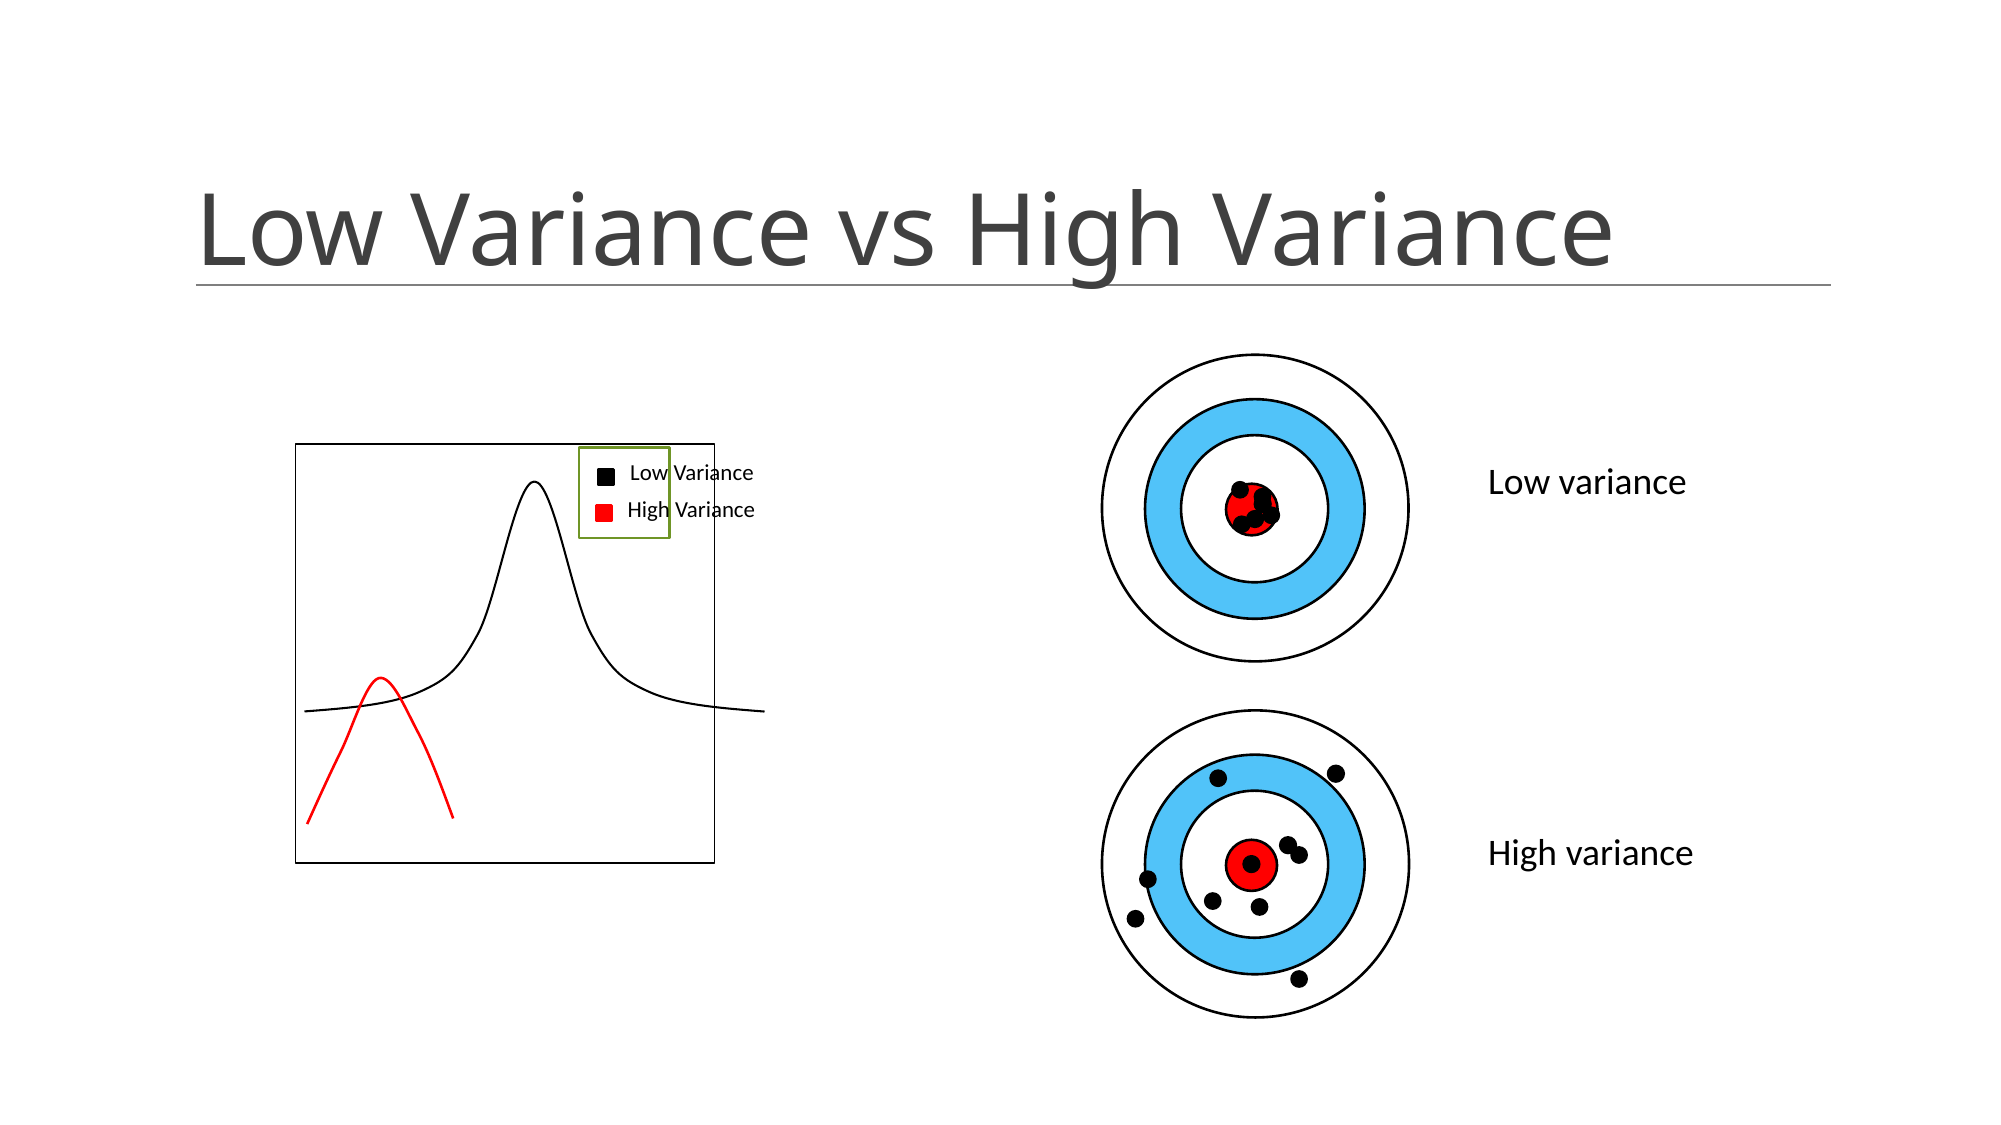

Low Variance vs High Variance
Low Variance
Low variance
High Variance
High variance